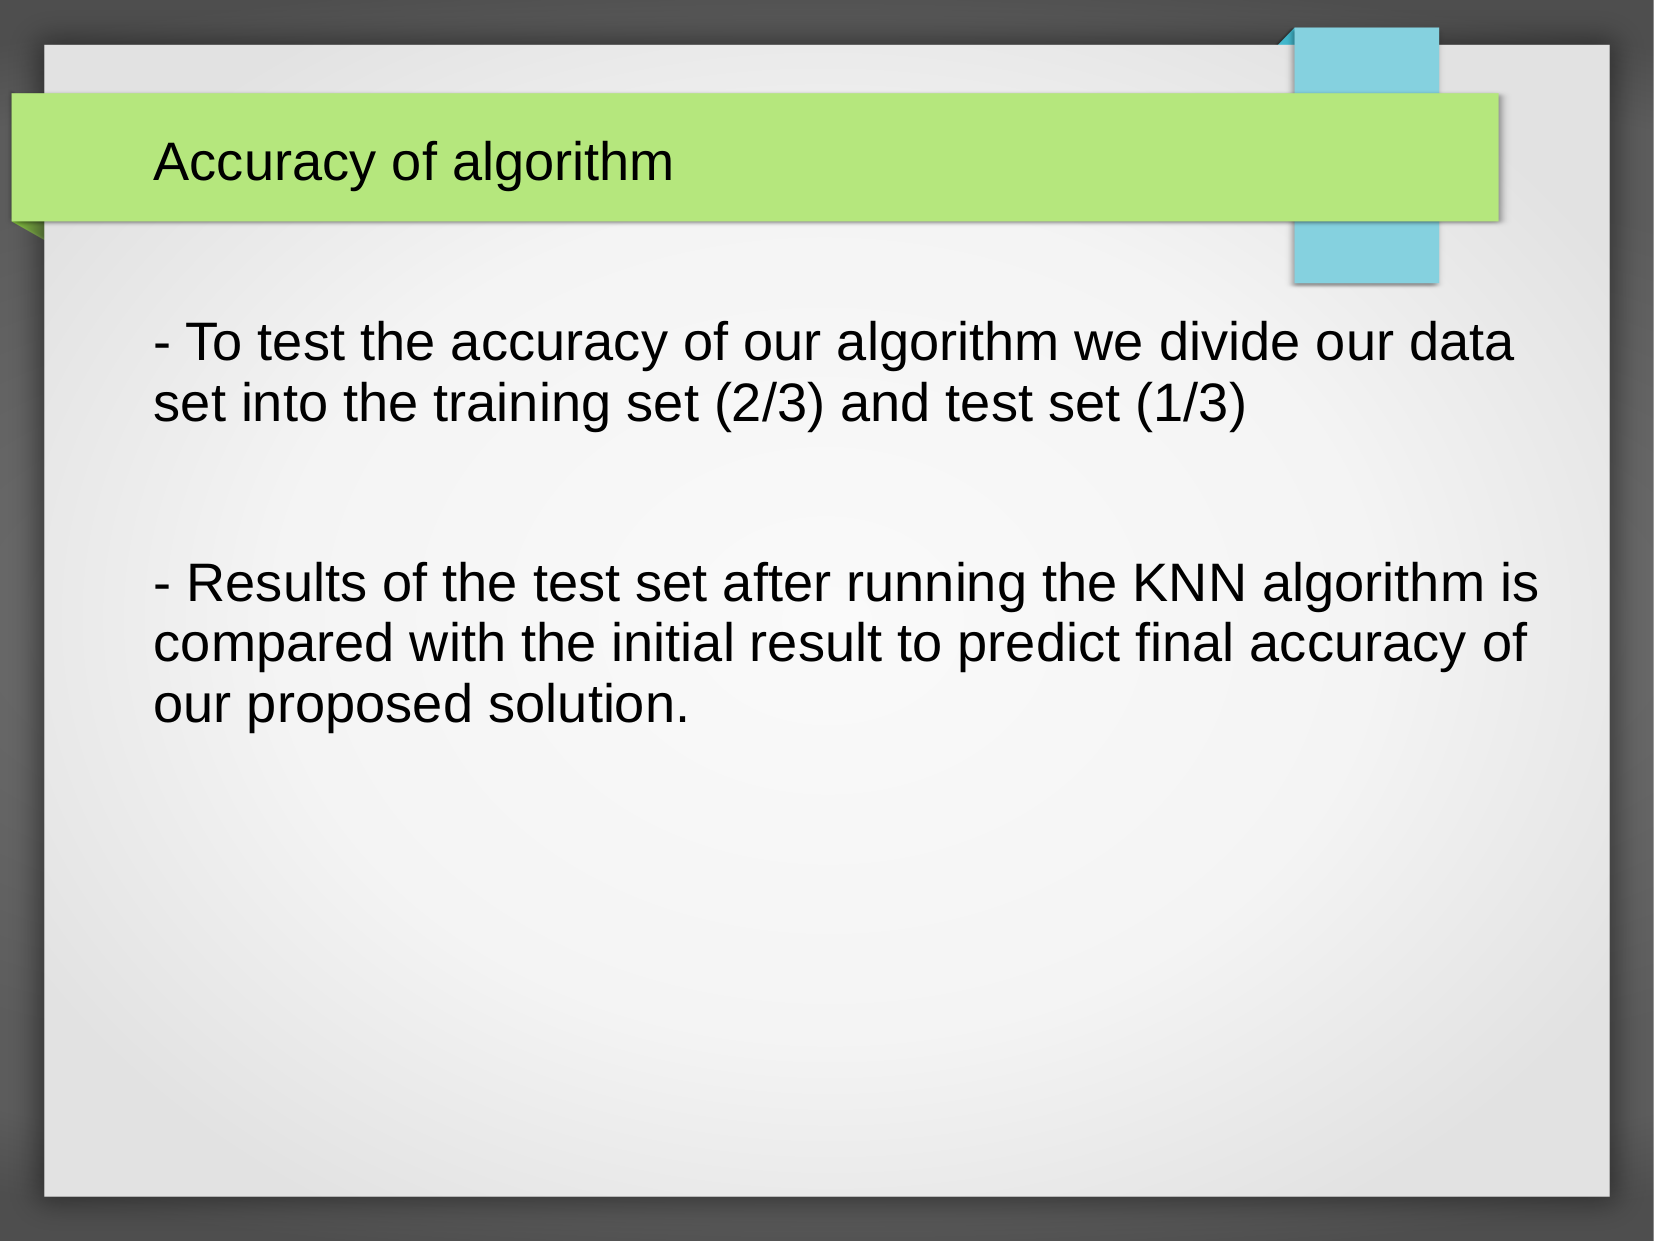

# Accuracy of algorithm
- To test the accuracy of our algorithm we divide our data set into the training set (2/3) and test set (1/3)
- Results of the test set after running the KNN algorithm is compared with the initial result to predict final accuracy of our proposed solution.